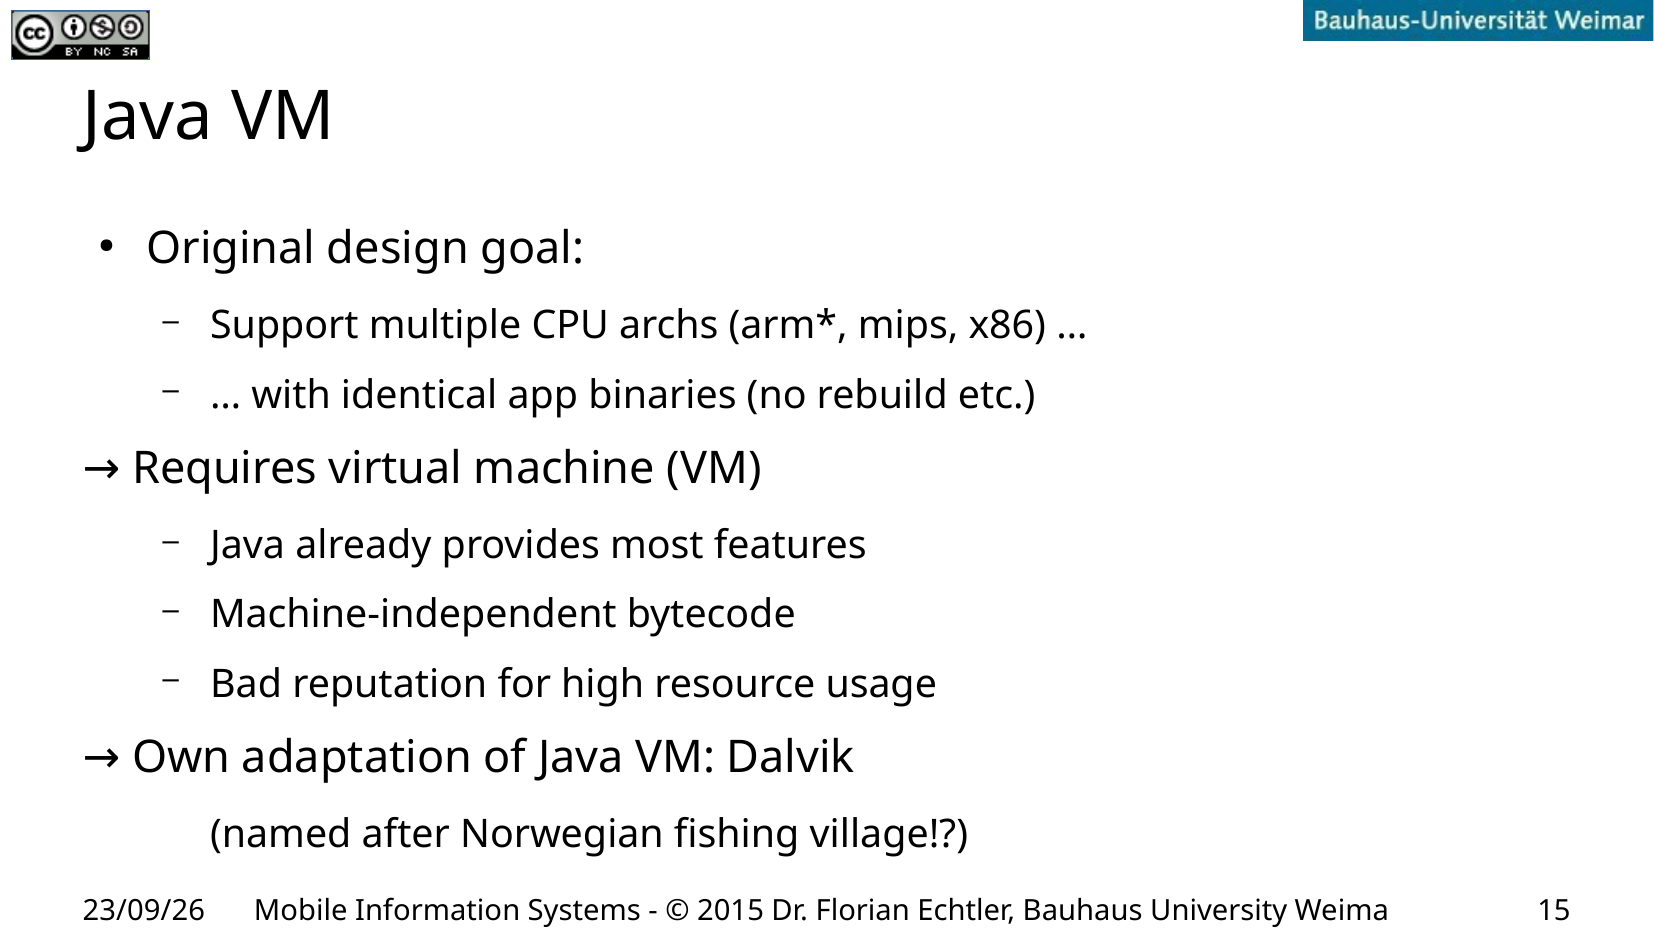

# Java VM
Original design goal:
Support multiple CPU archs (arm*, mips, x86) …
… with identical app binaries (no rebuild etc.)
→ Requires virtual machine (VM)
Java already provides most features
Machine-independent bytecode
Bad reputation for high resource usage
→ Own adaptation of Java VM: Dalvik
(named after Norwegian fishing village!?)
Mobile Information Systems - © 2015 Dr. Florian Echtler, Bauhaus University Weimar
15